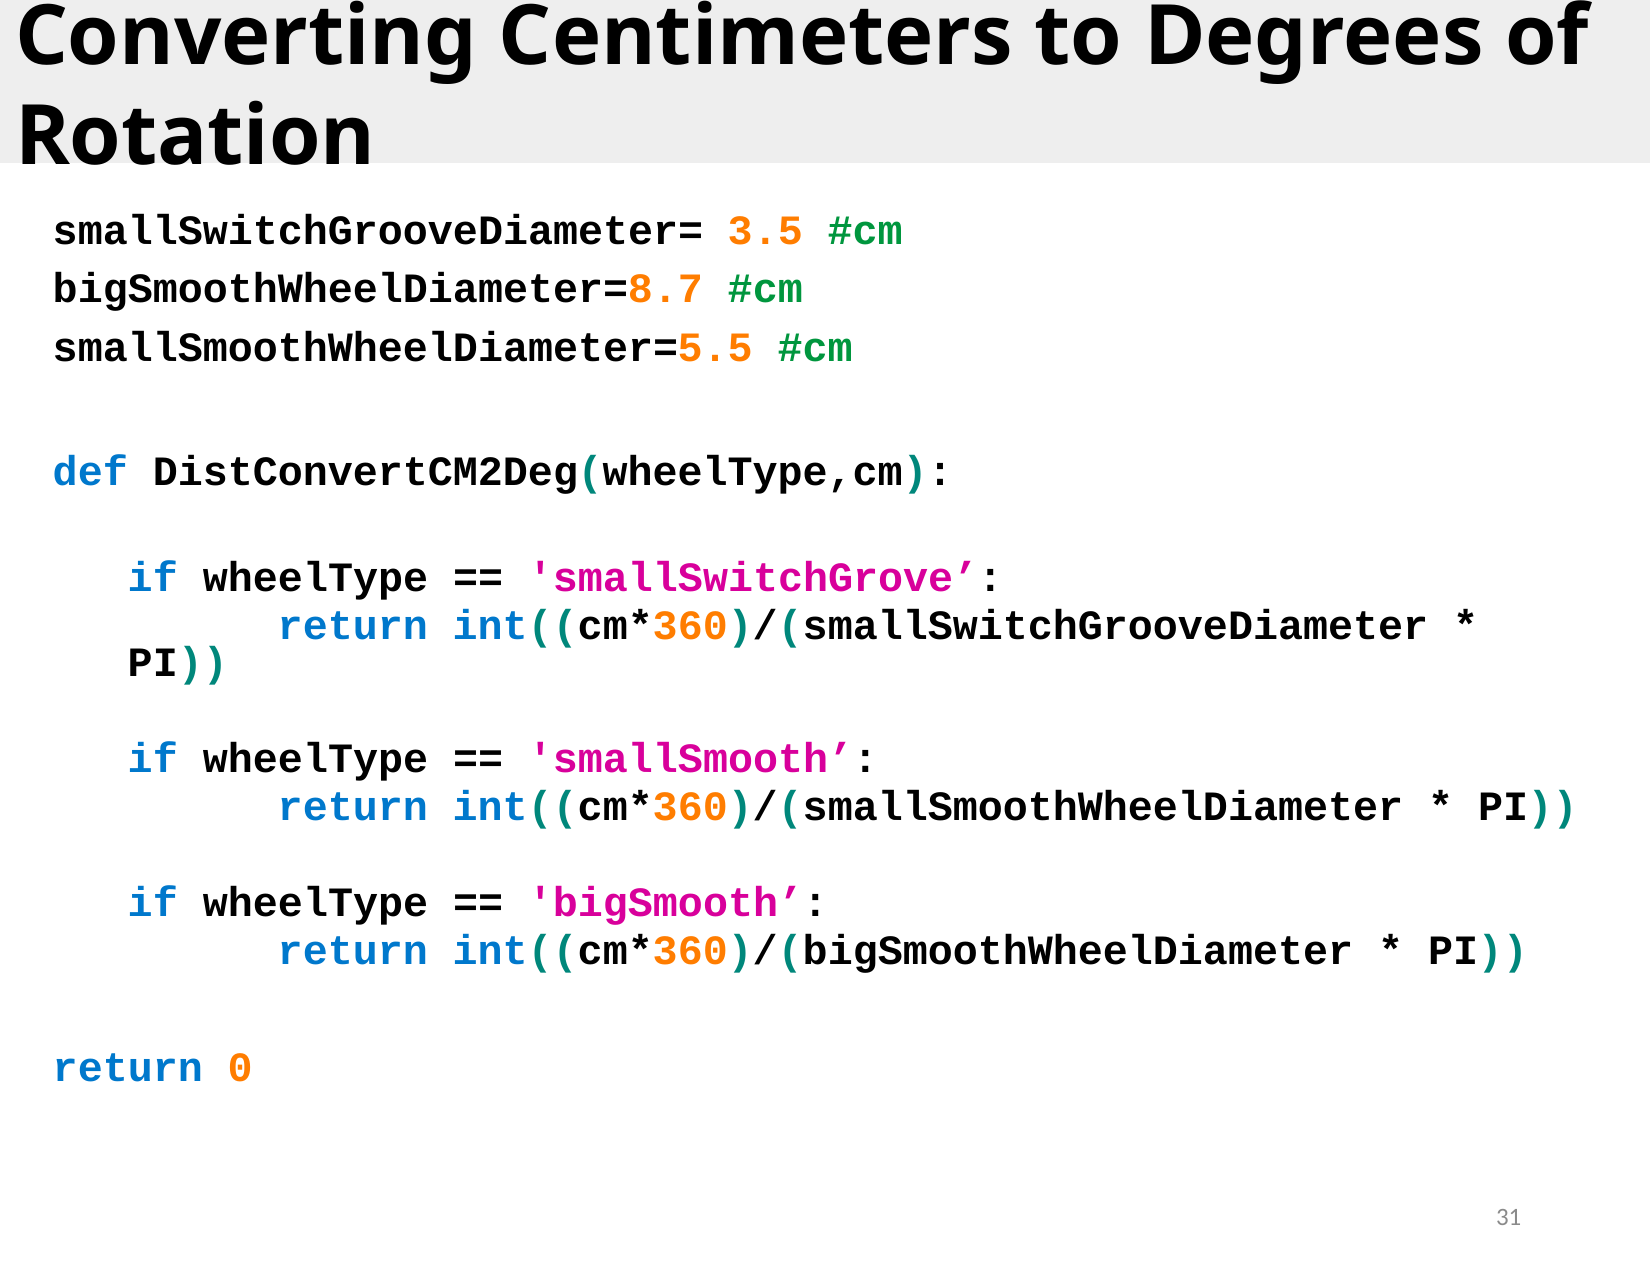

# Converting Centimeters to Degrees of Rotation
smallSwitchGrooveDiameter= 3.5 #cm
bigSmoothWheelDiameter=8.7 #cm
smallSmoothWheelDiameter=5.5 #cm
def DistConvertCM2Deg(wheelType,cm):
if wheelType == 'smallSwitchGrove’:
	return int((cm*360)/(smallSwitchGrooveDiameter * PI))
if wheelType == 'smallSmooth’:
	return int((cm*360)/(smallSmoothWheelDiameter * PI))
if wheelType == 'bigSmooth’:
	return int((cm*360)/(bigSmoothWheelDiameter * PI))
return 0
31